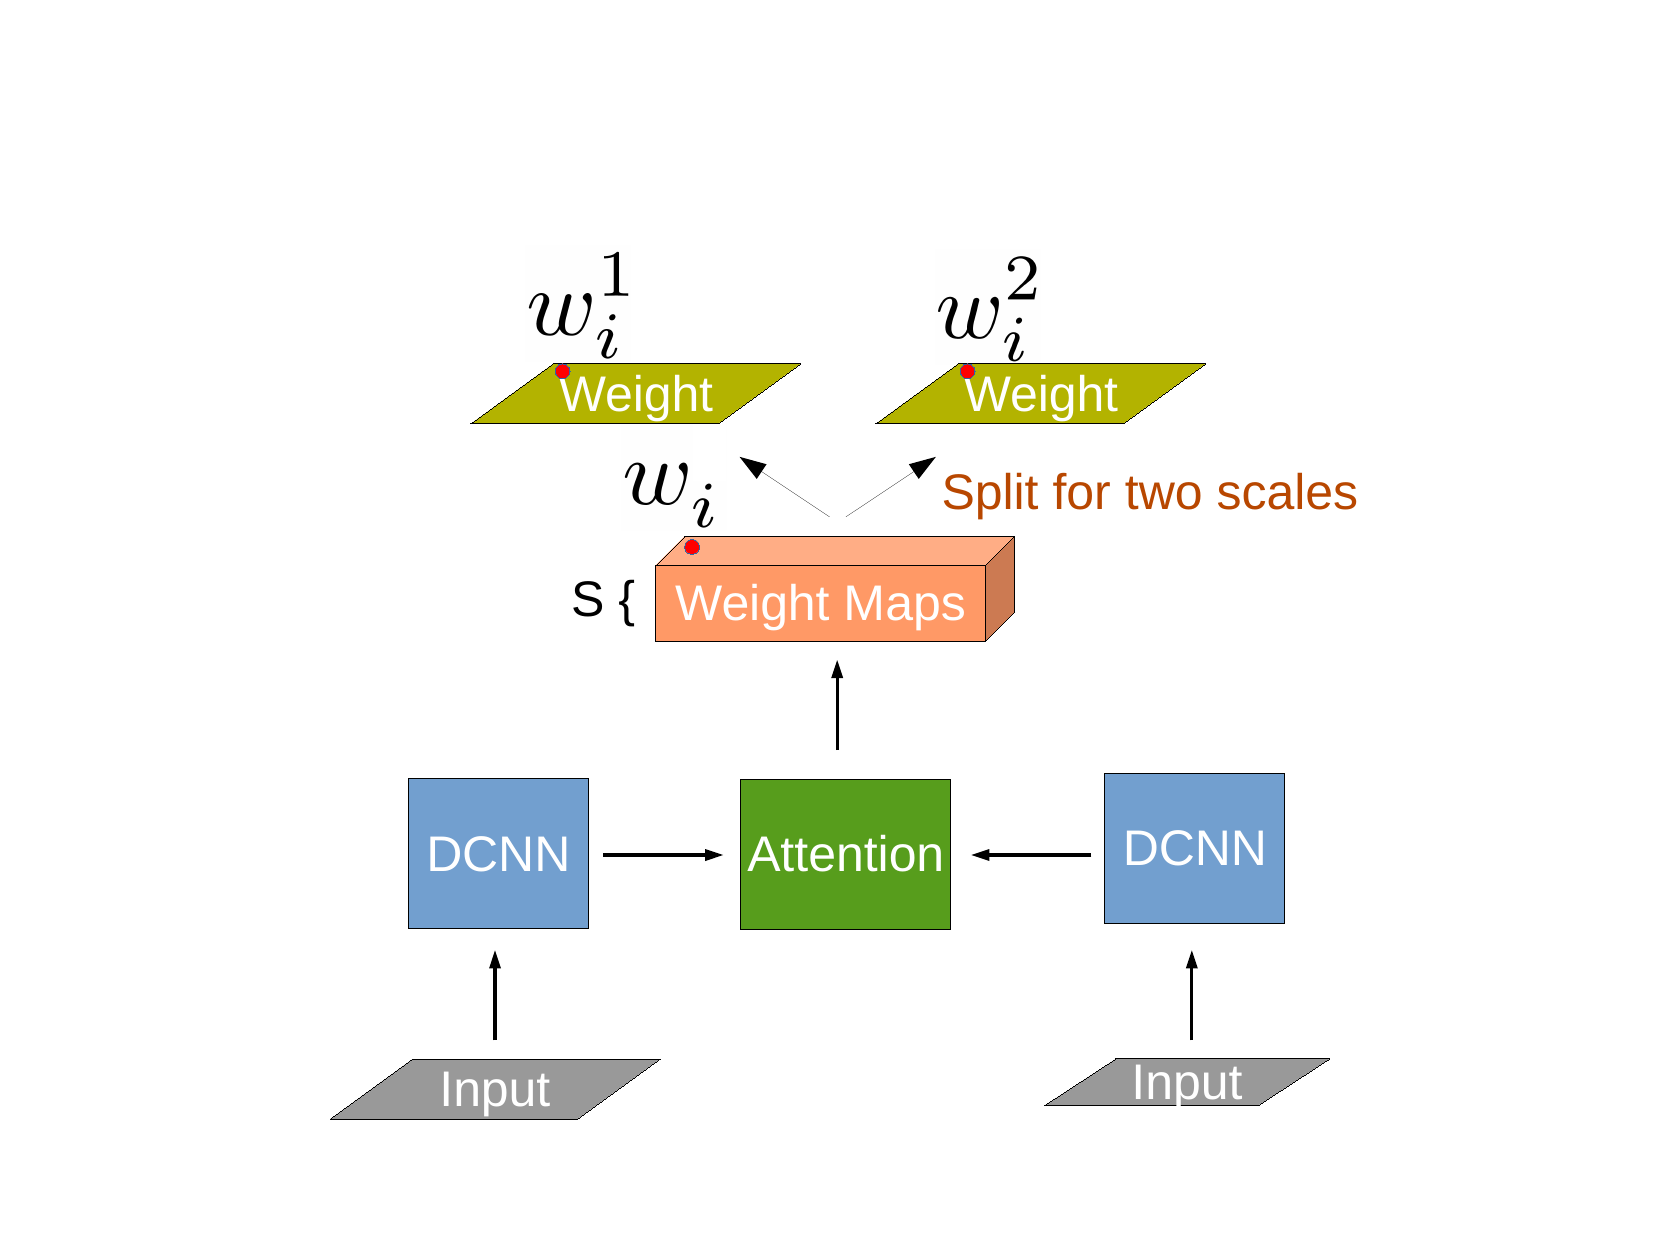

Weight
Weight
Split for two scales
Weight Maps
S {
DCNN
DCNN
Attention
Input
Input